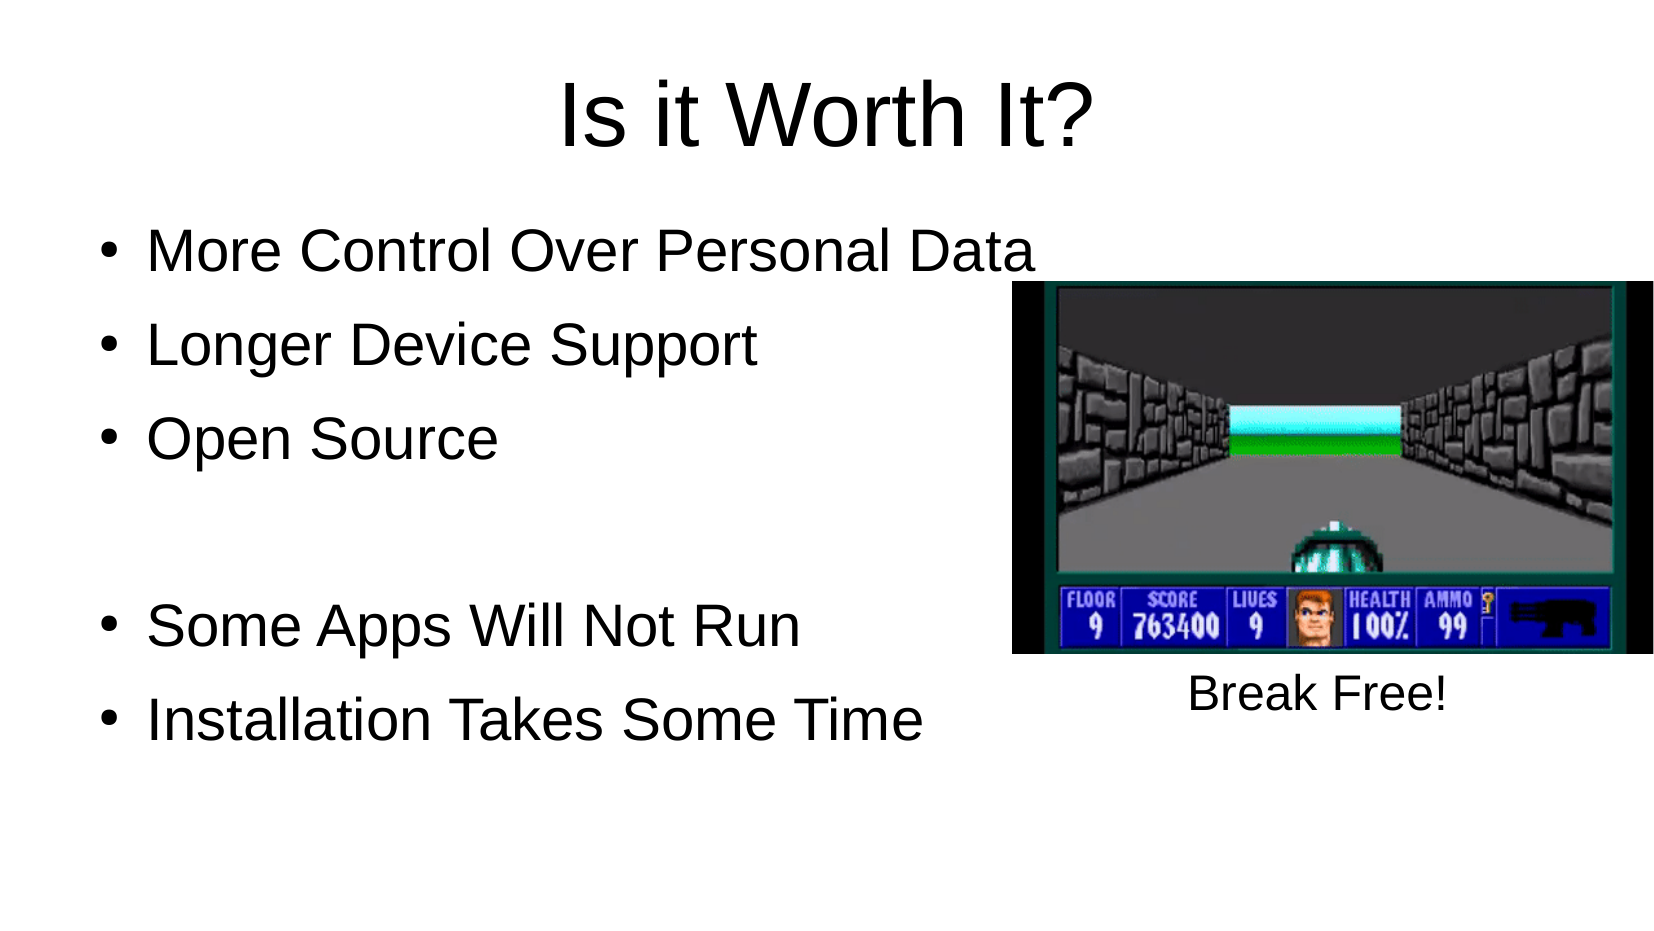

# Is it Worth It?
More Control Over Personal Data
Longer Device Support
Open Source
Some Apps Will Not Run
Installation Takes Some Time
Break Free!